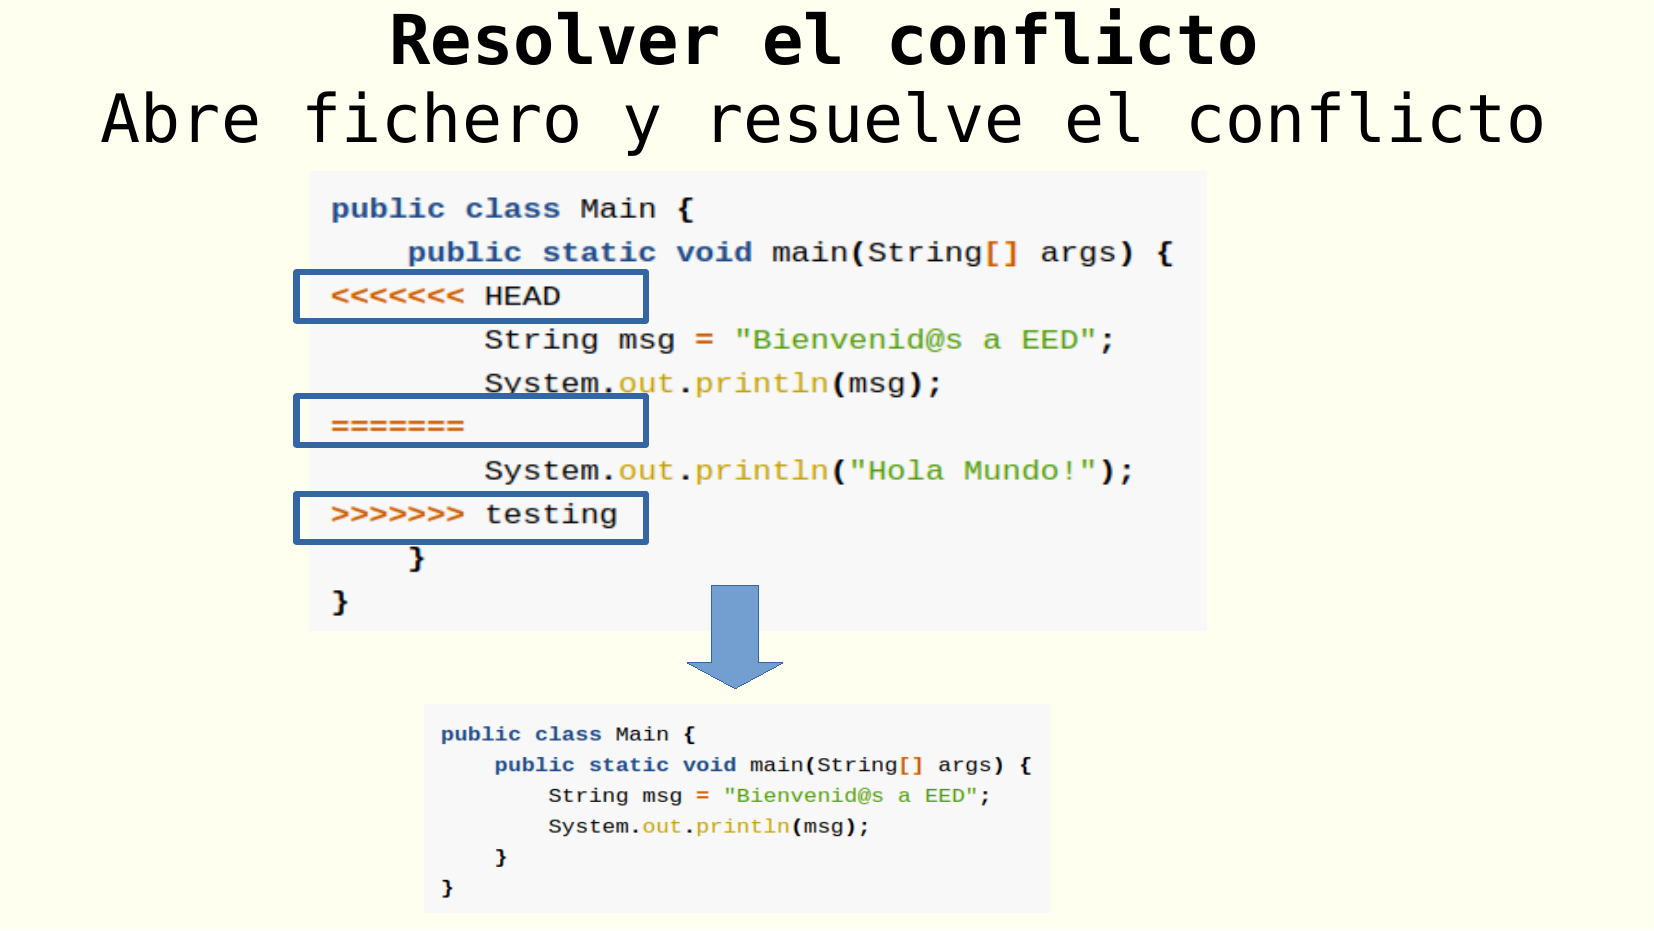

# Resolver el conflicto Abre fichero y resuelve el conflicto